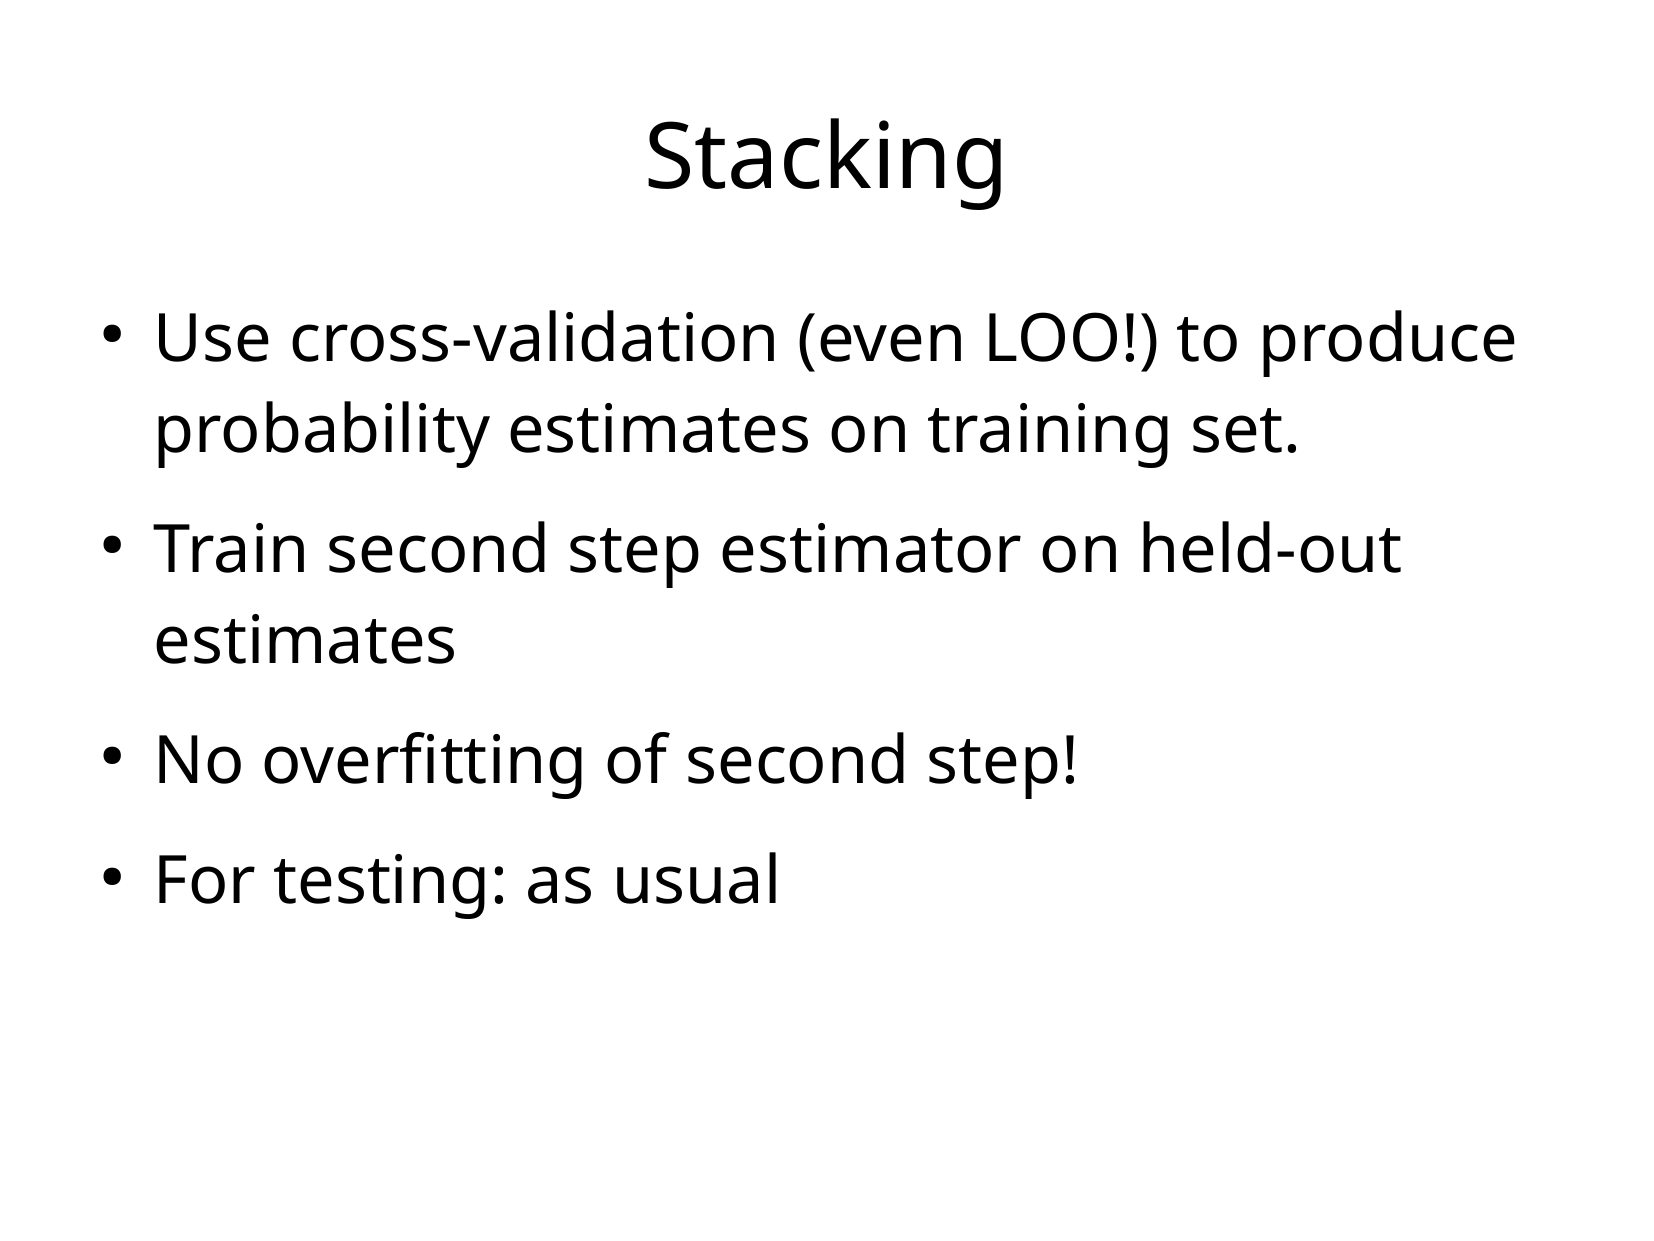

# Stacking
Use cross-validation (even LOO!) to produce probability estimates on training set.
Train second step estimator on held-out estimates
No overfitting of second step!
For testing: as usual